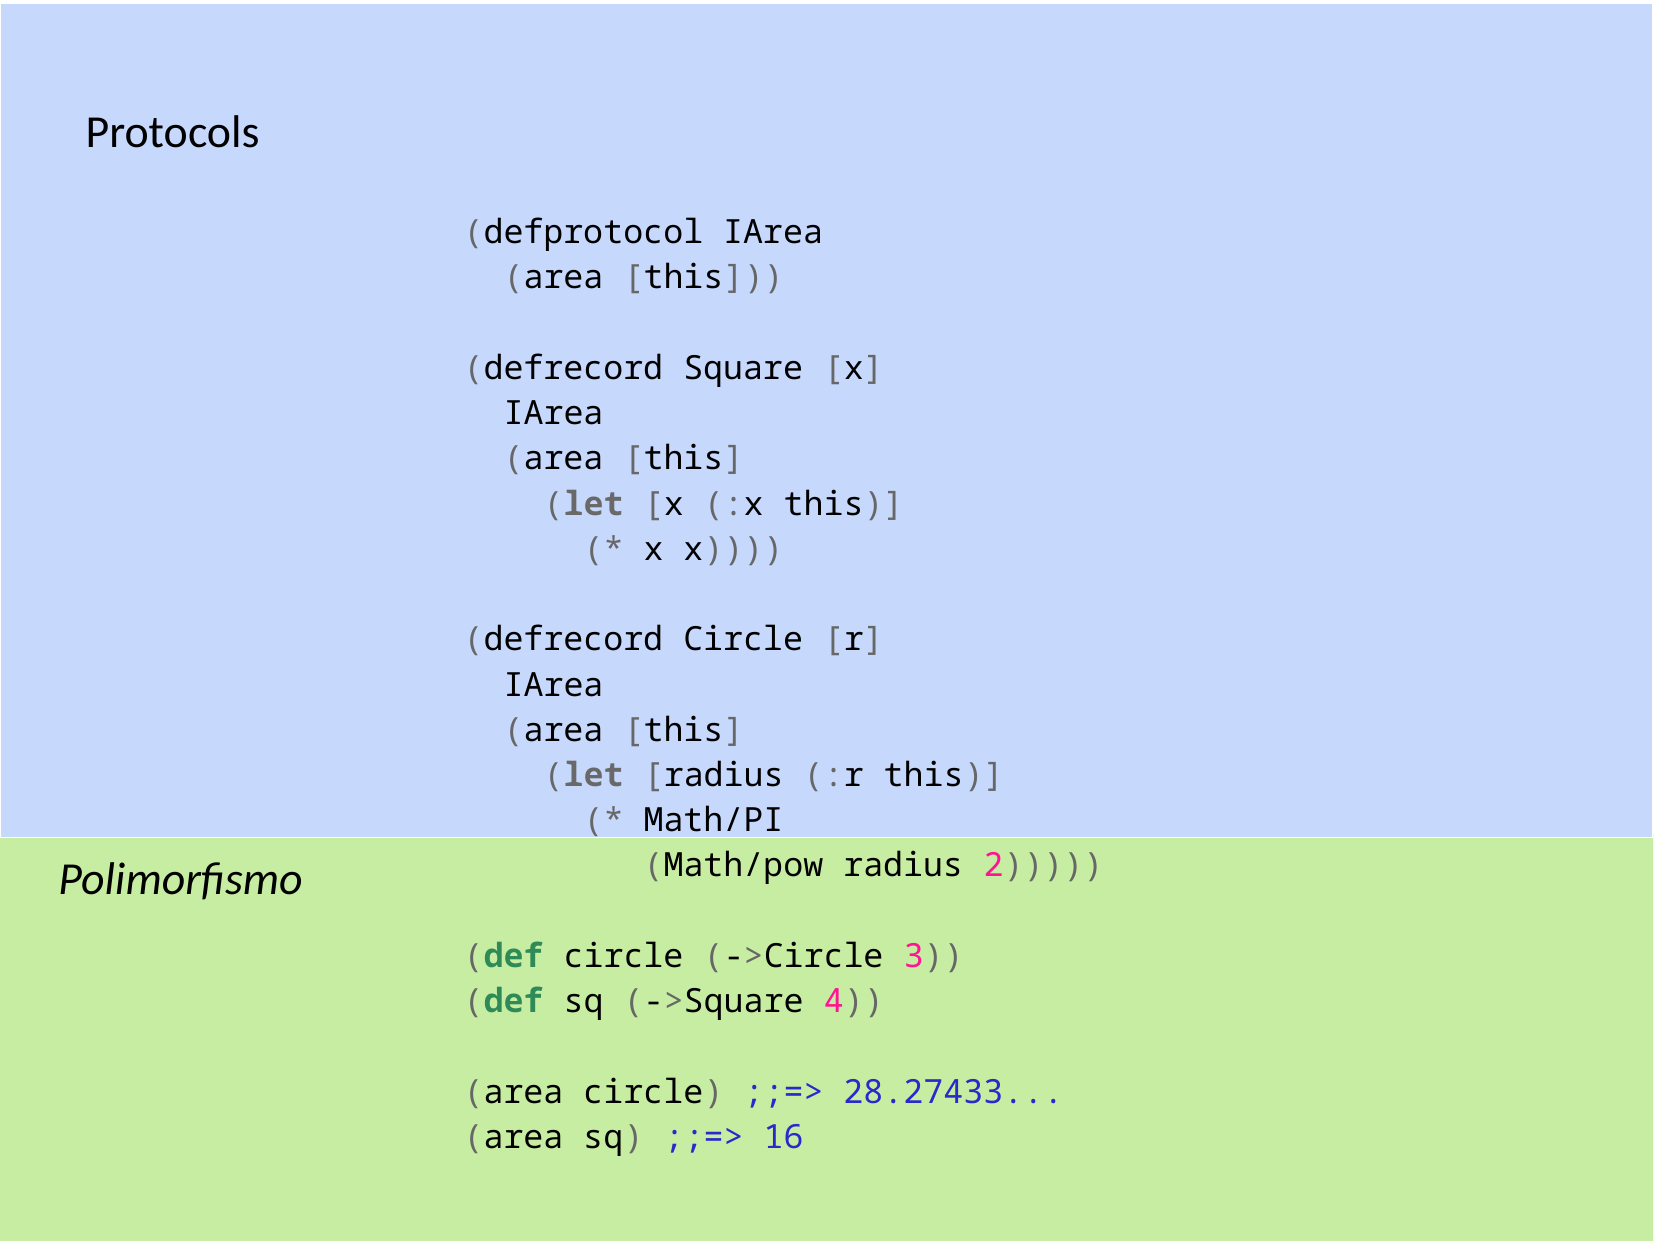

Protocols
(defprotocol IArea
 (area [this]))
(defrecord Square [x]
 IArea
 (area [this]
 (let [x (:x this)]
 (* x x))))
(defrecord Circle [r]
 IArea
 (area [this]
 (let [radius (:r this)]
 (* Math/PI
 (Math/pow radius 2)))))
(def circle (->Circle 3))
(def sq (->Square 4))
(area circle) ;;=> 28.27433...
(area sq) ;;=> 16
Polimorfismo